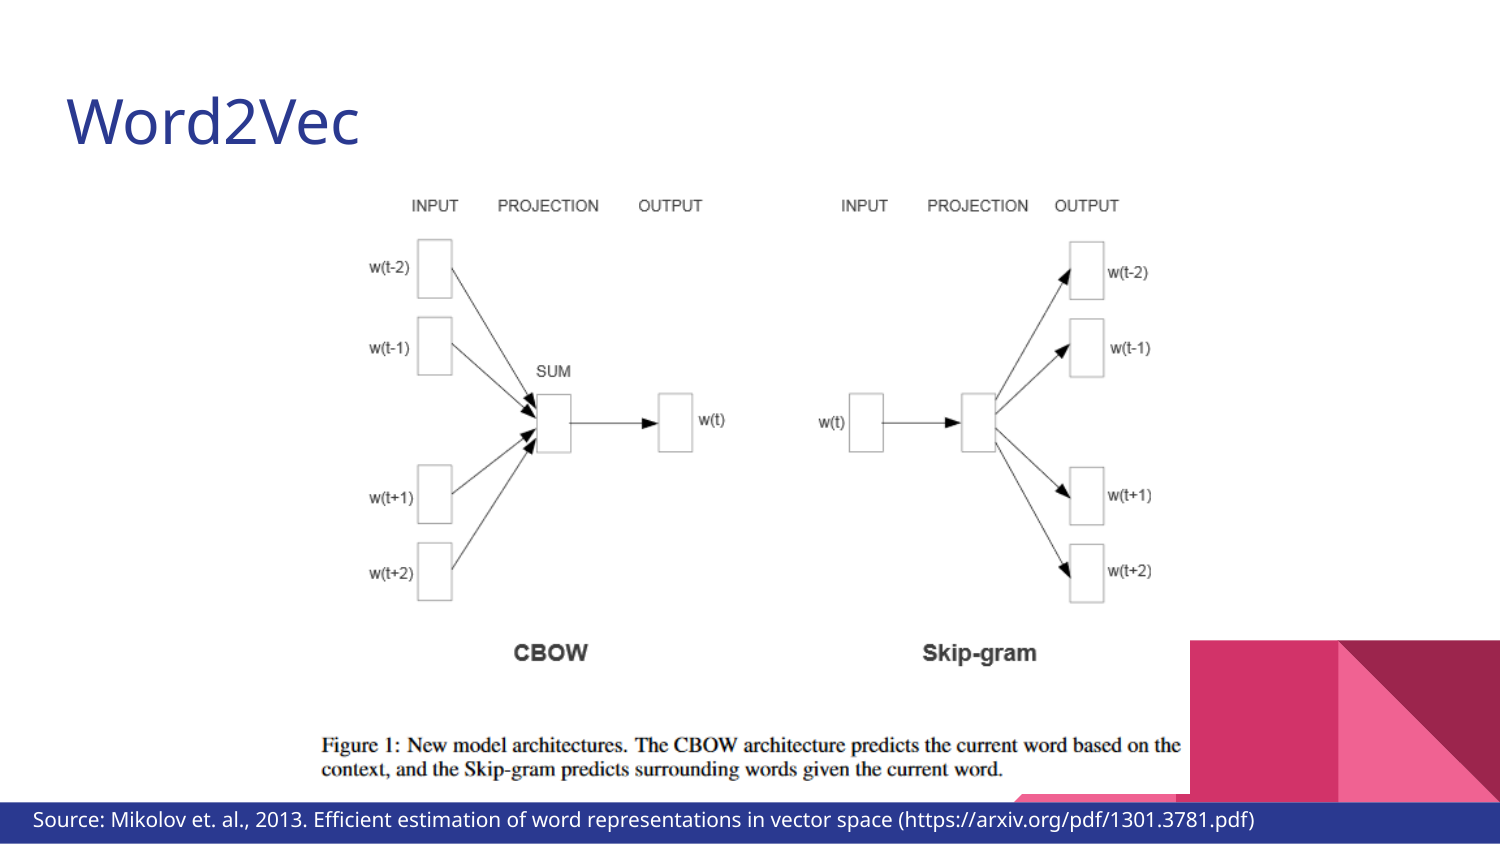

# Word2Vec
Source: Mikolov et. al., 2013. Efficient estimation of word representations in vector space (https://arxiv.org/pdf/1301.3781.pdf)